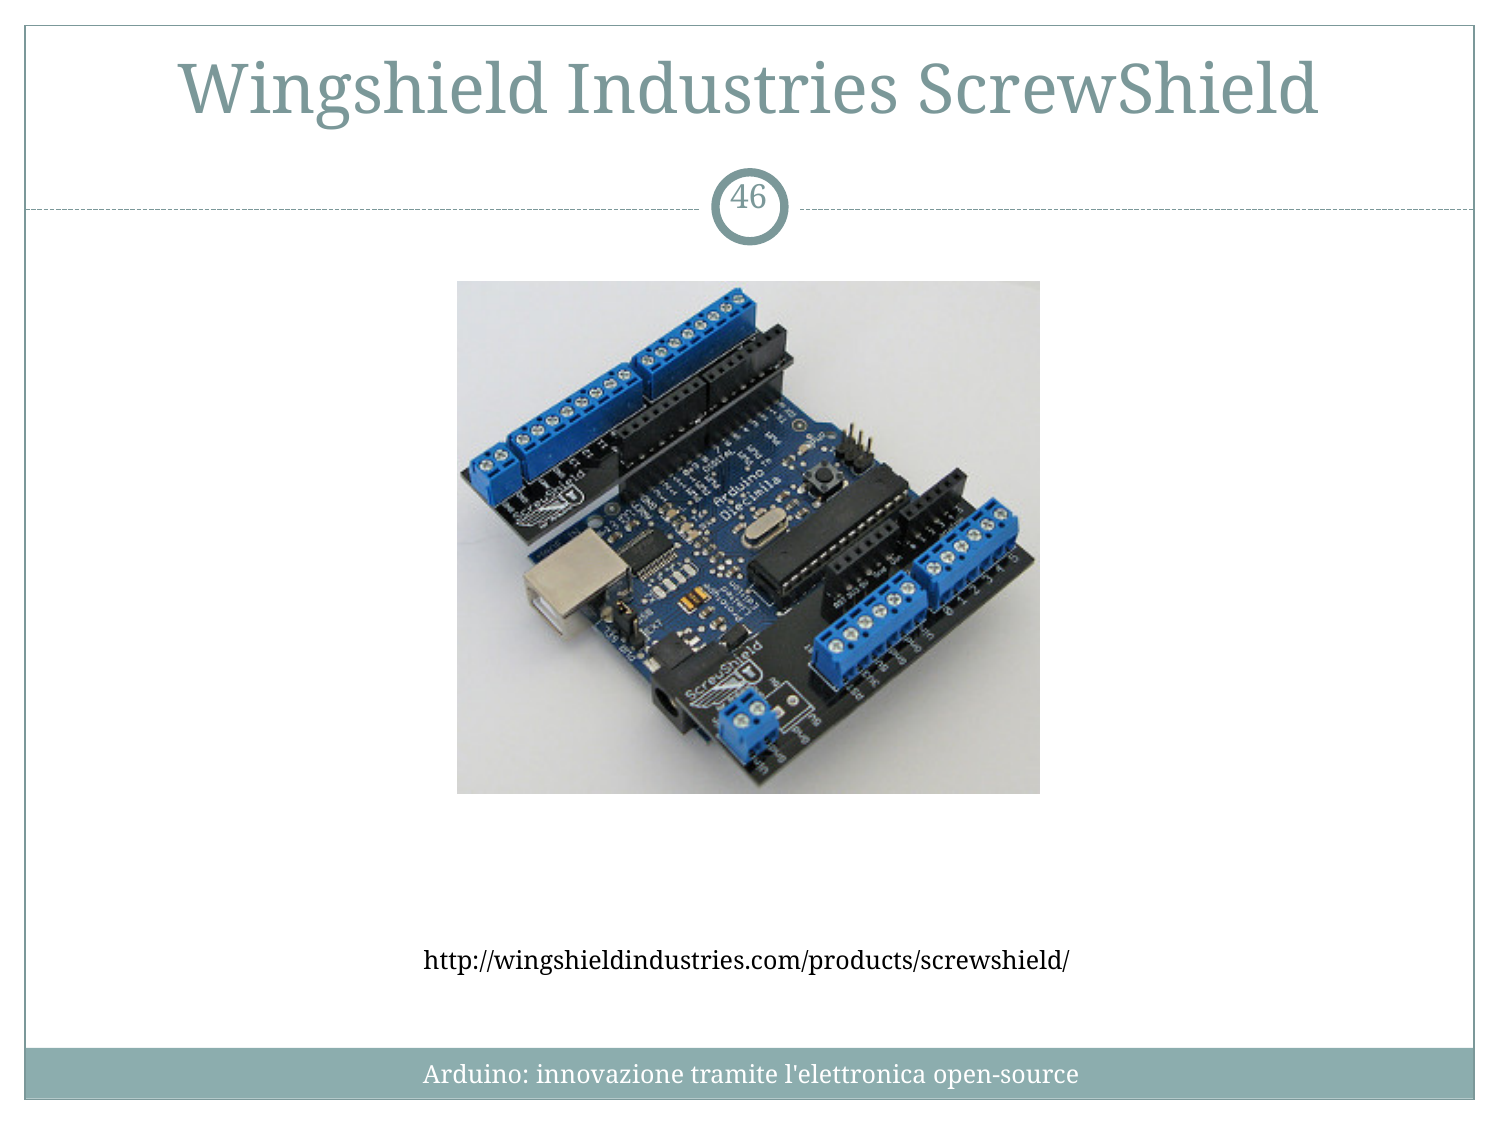

# Wingshield Industries ScrewShield
http://wingshieldindustries.com/products/screwshield/
Arduino: innovazione tramite l'elettronica open-source